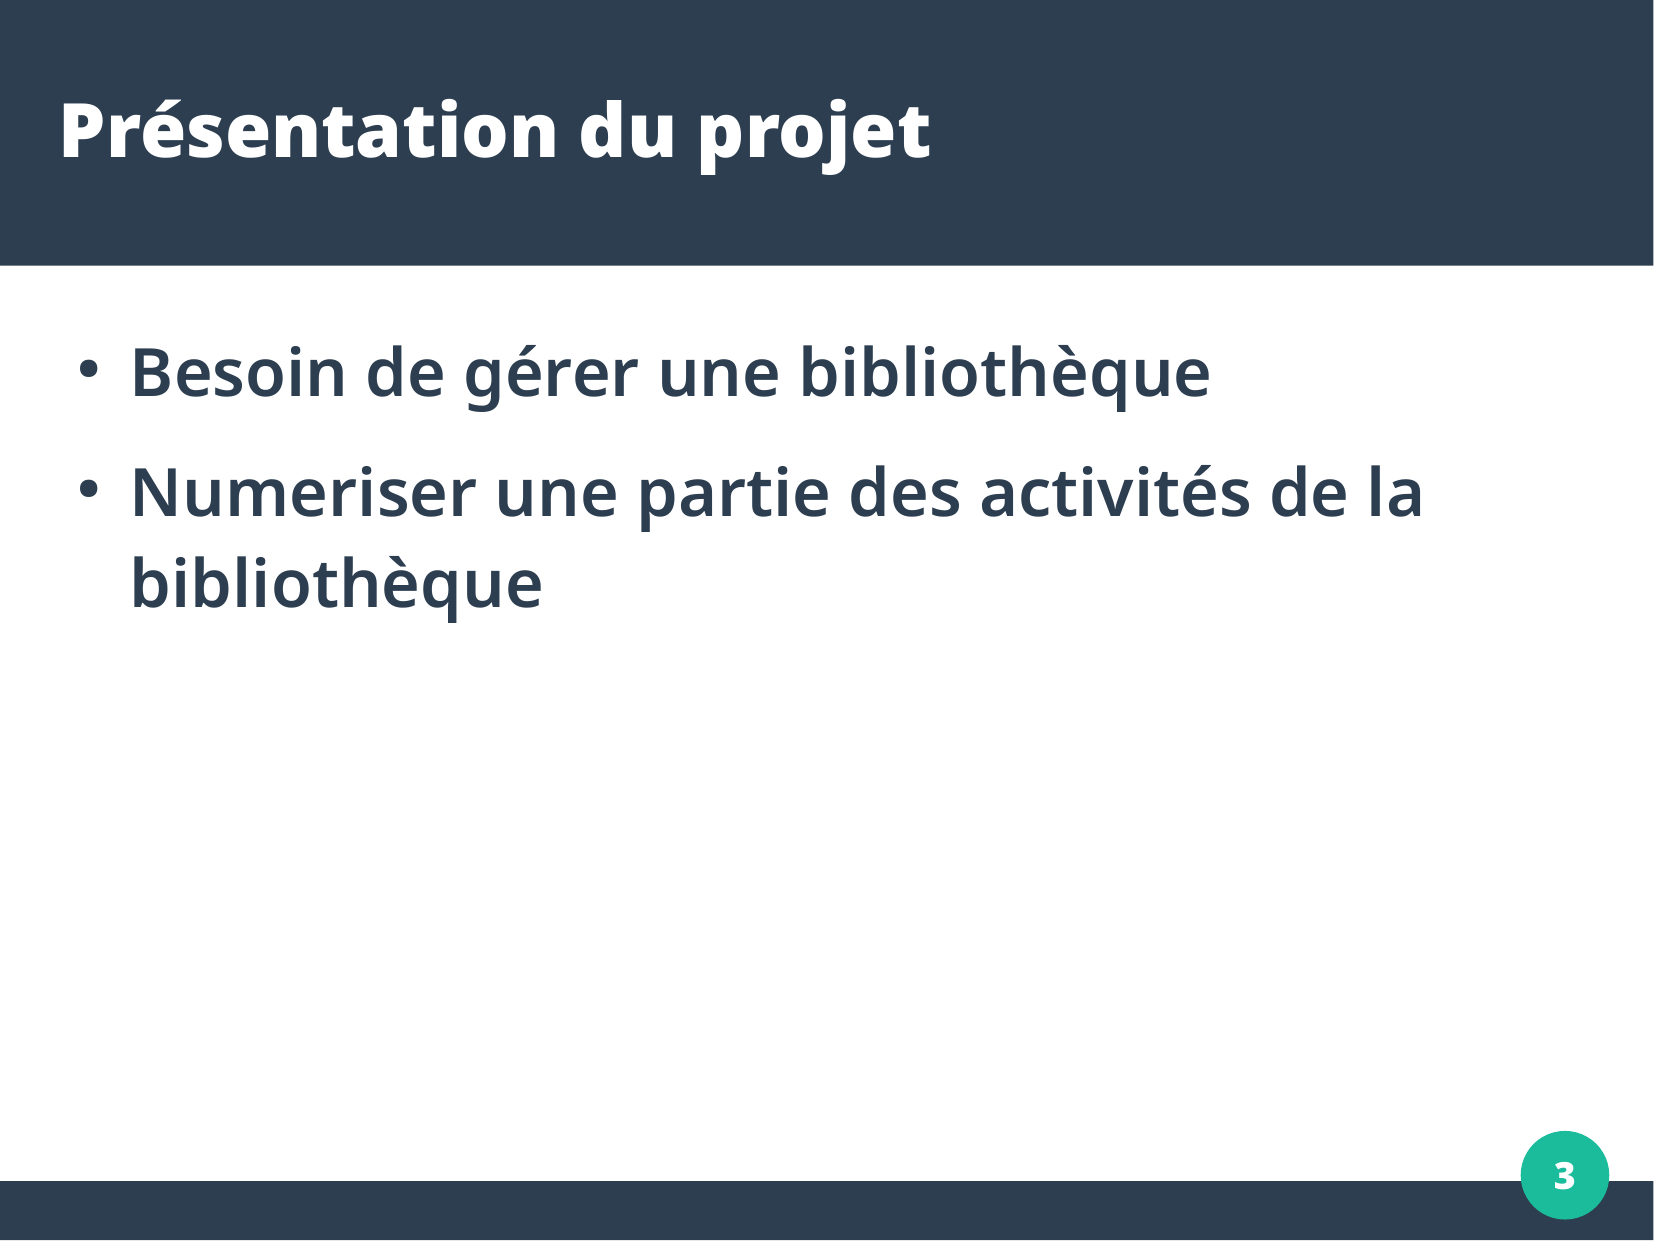

# Présentation du projet
Besoin de gérer une bibliothèque
Numeriser une partie des activités de la bibliothèque
3